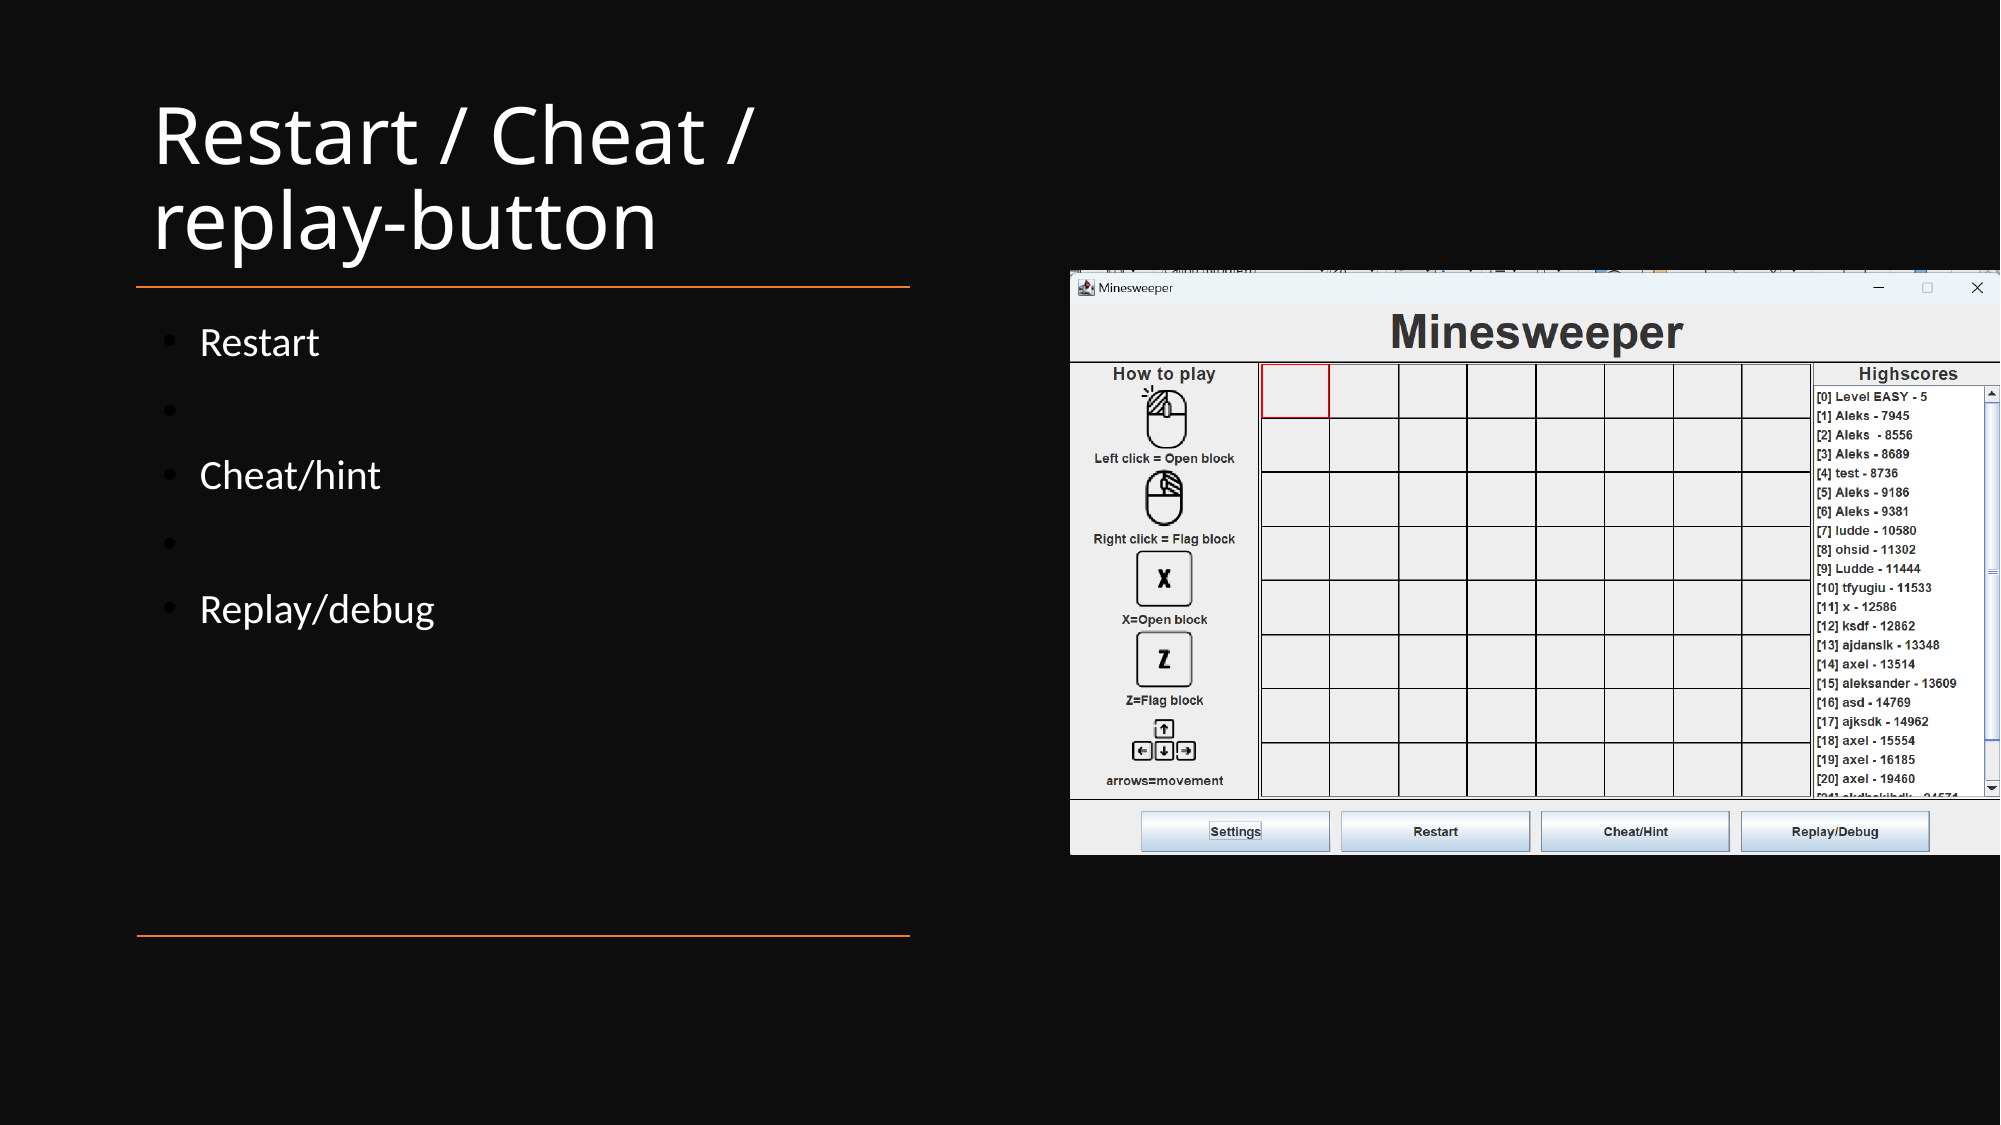

# Restart / Cheat / replay-button
Restart
Cheat/hint
Replay/debug